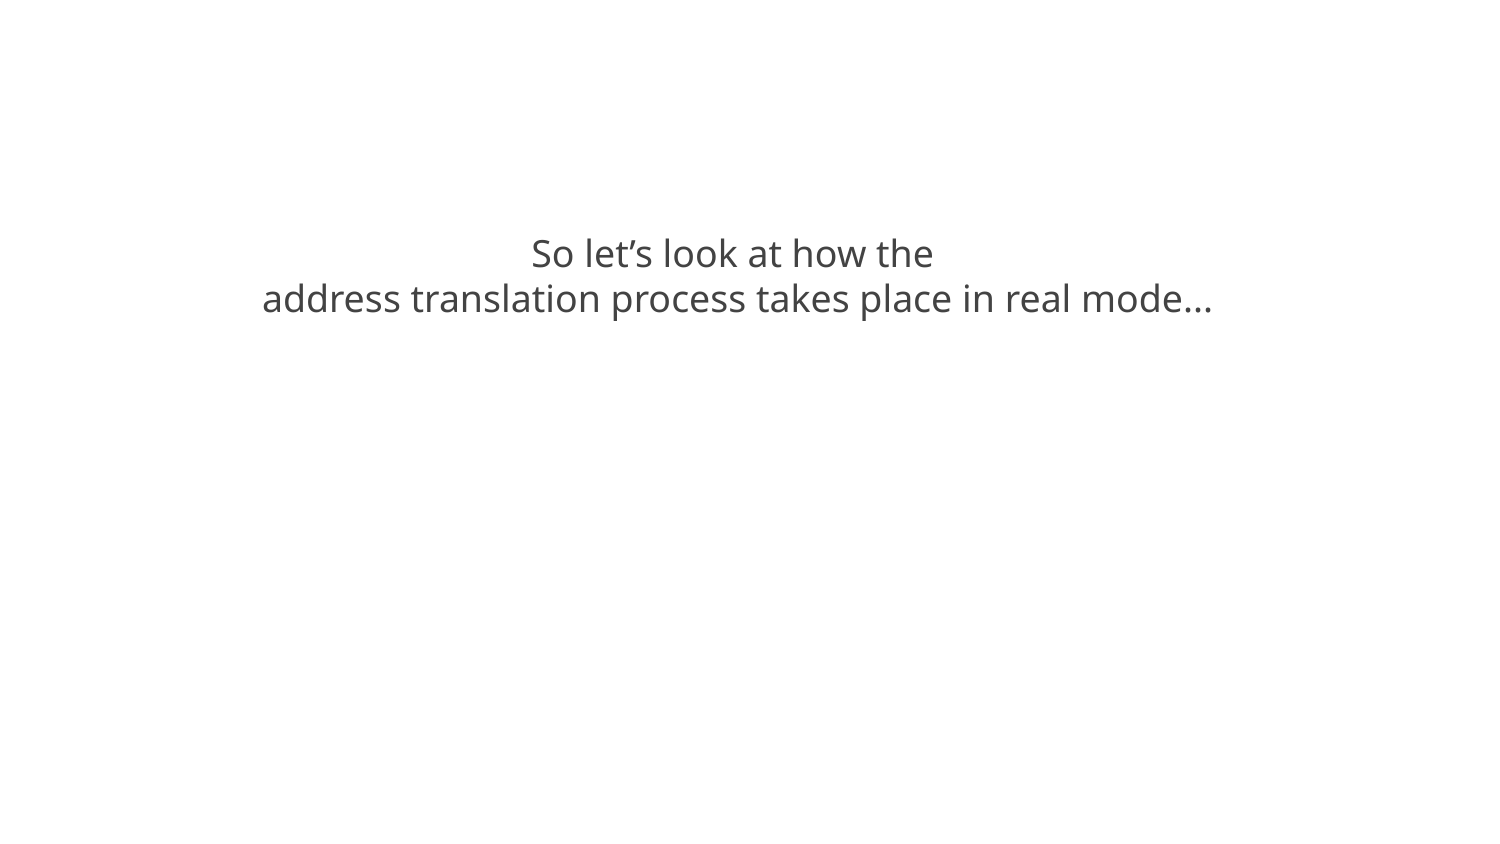

So let’s look at how the
address translation process takes place in real mode...